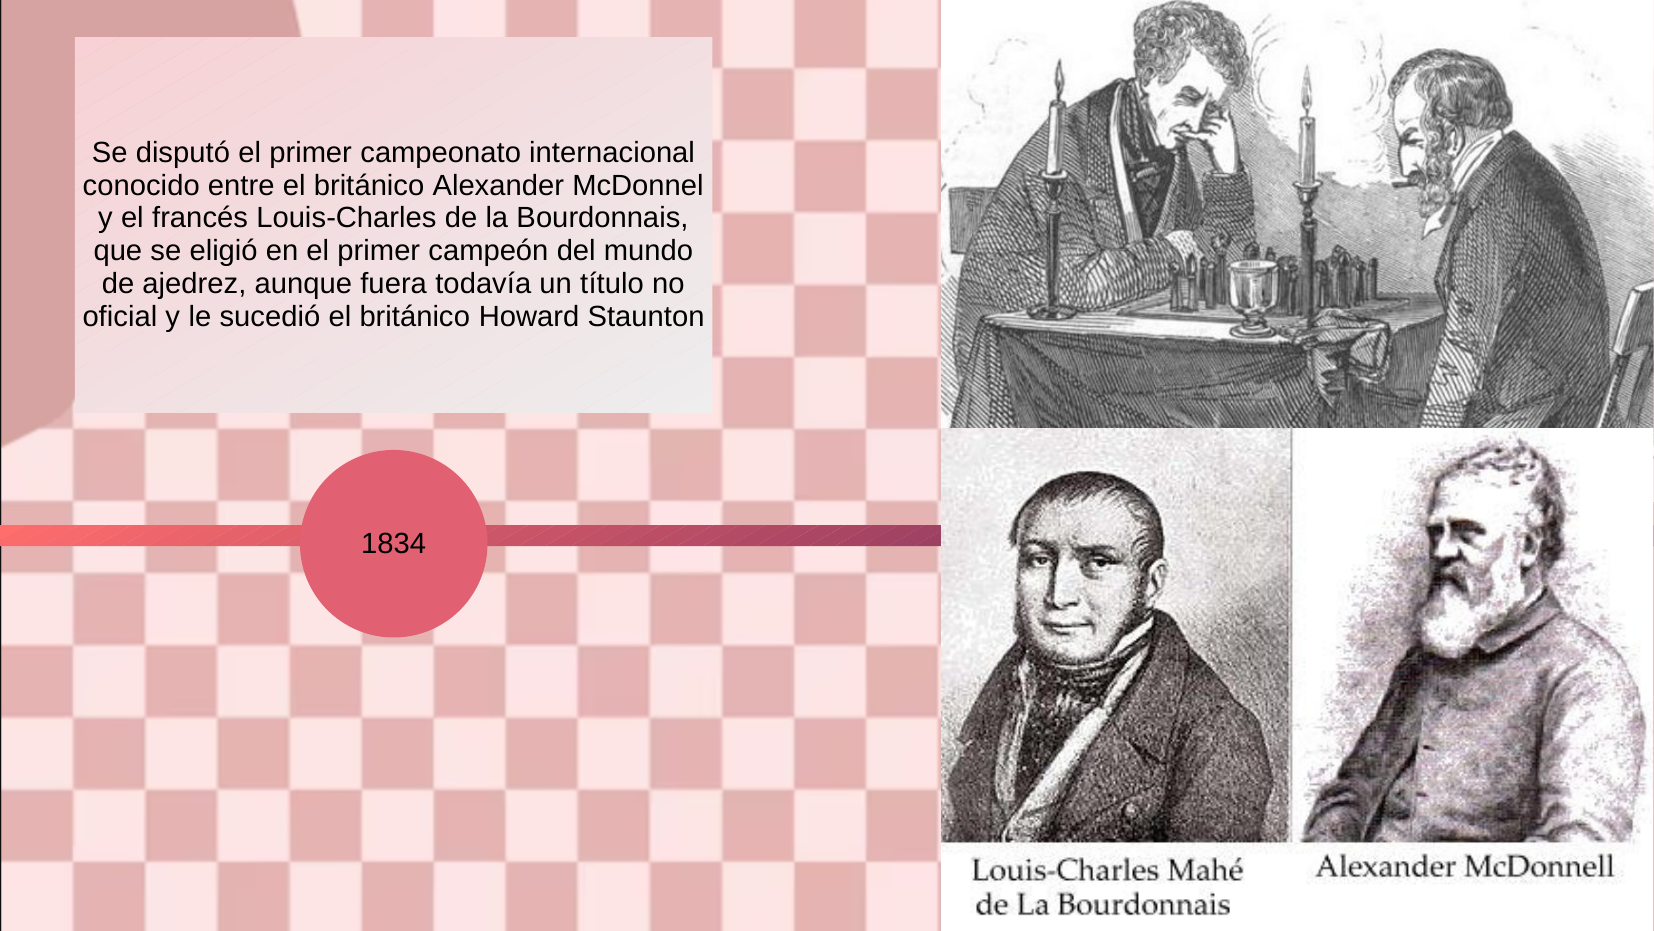

Se disputó el primer campeonato internacional
conocido entre el británico Alexander McDonnel y el francés Louis-Charles de la Bourdonnais, que se eligió en el primer campeón del mundo de ajedrez, aunque fuera todavía un título no oficial y le sucedió el británico Howard Staunton
1834